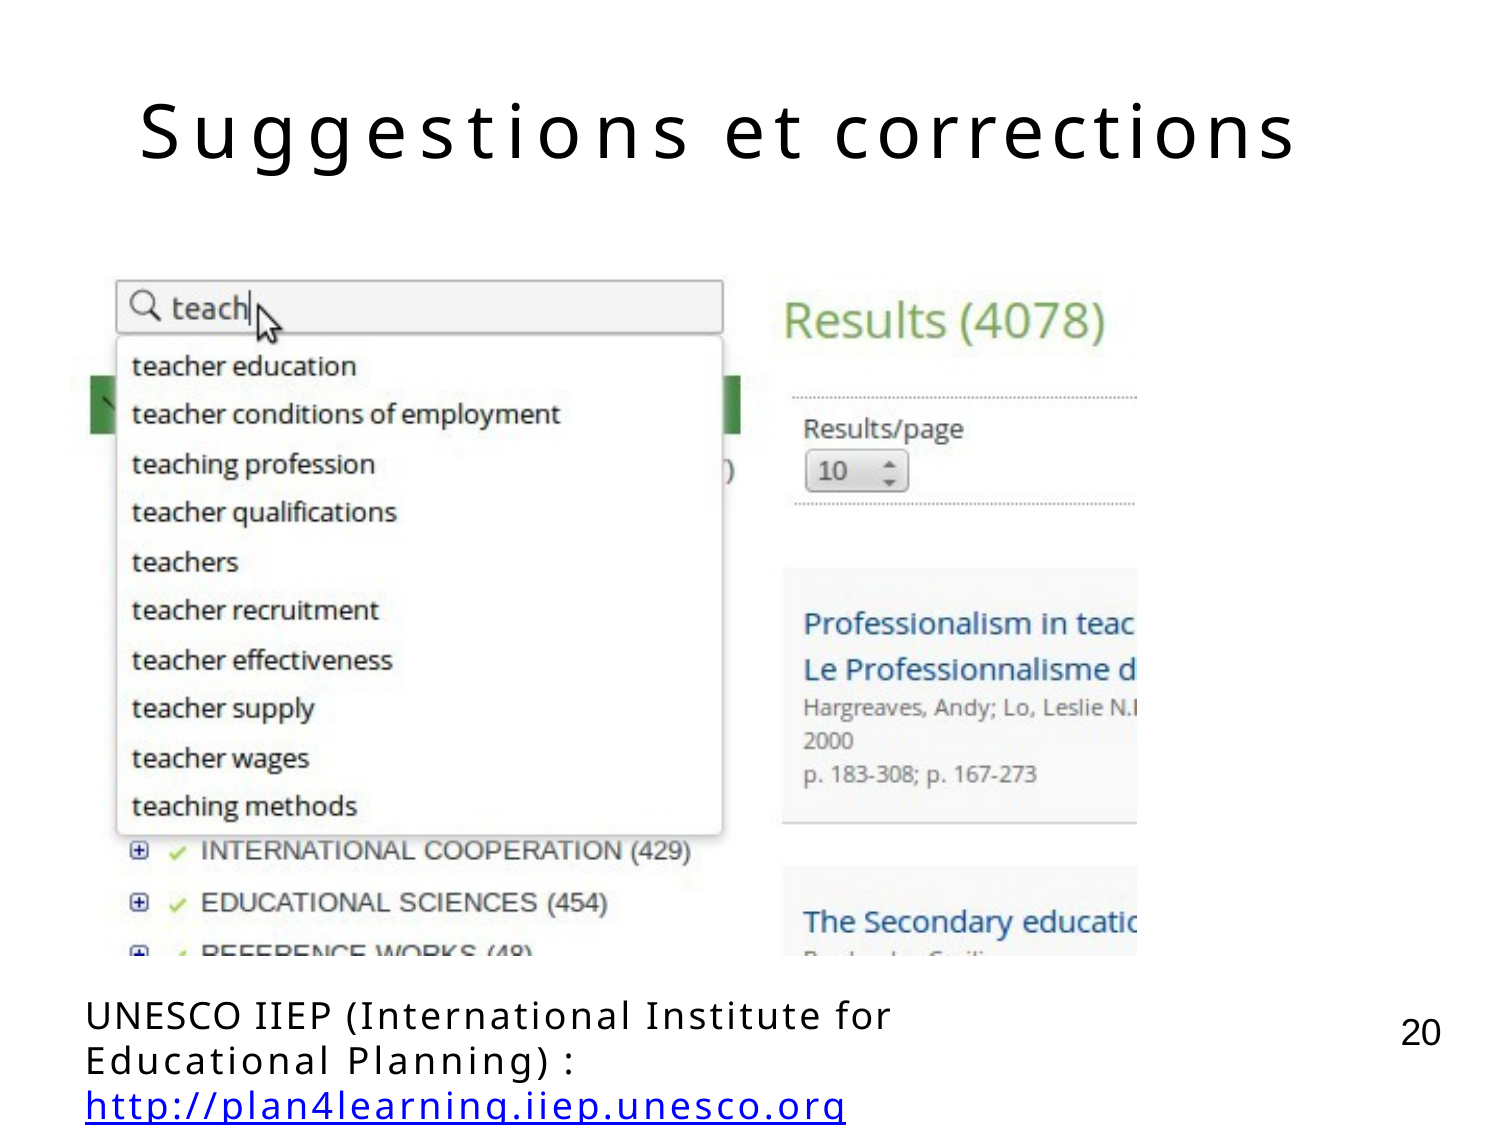

# Suggestions et corrections
UNESCO IIEP (International Institute for Educational Planning) : http://plan4learning.iiep.unesco.org
20